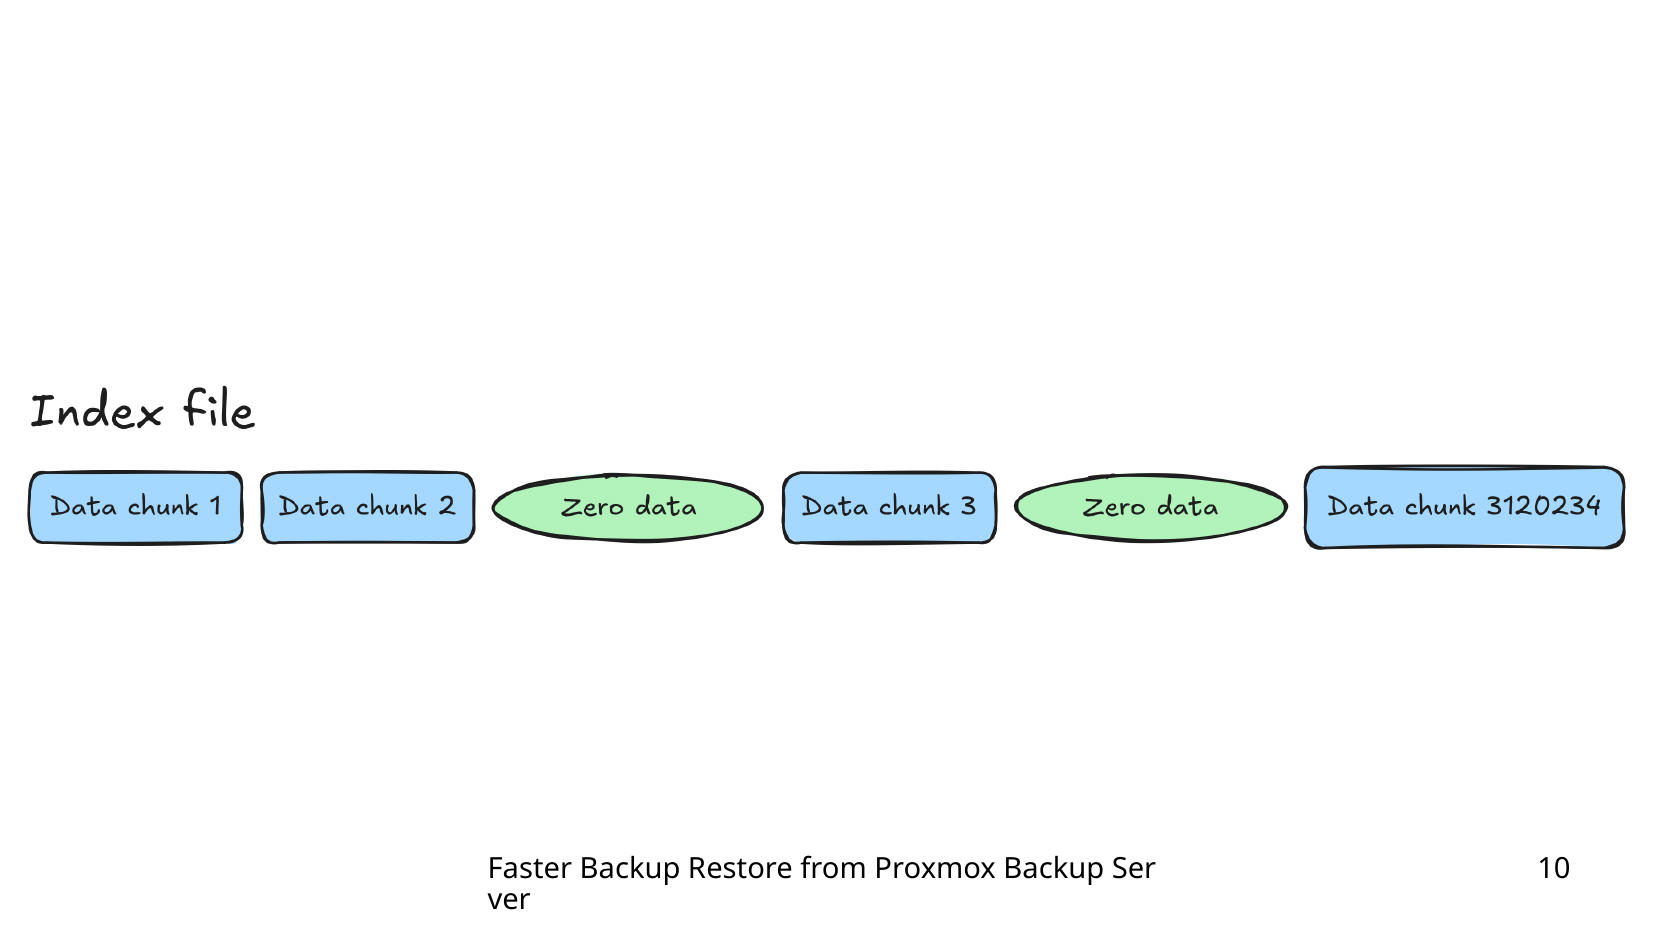

Faster Backup Restore from Proxmox Backup Server
10